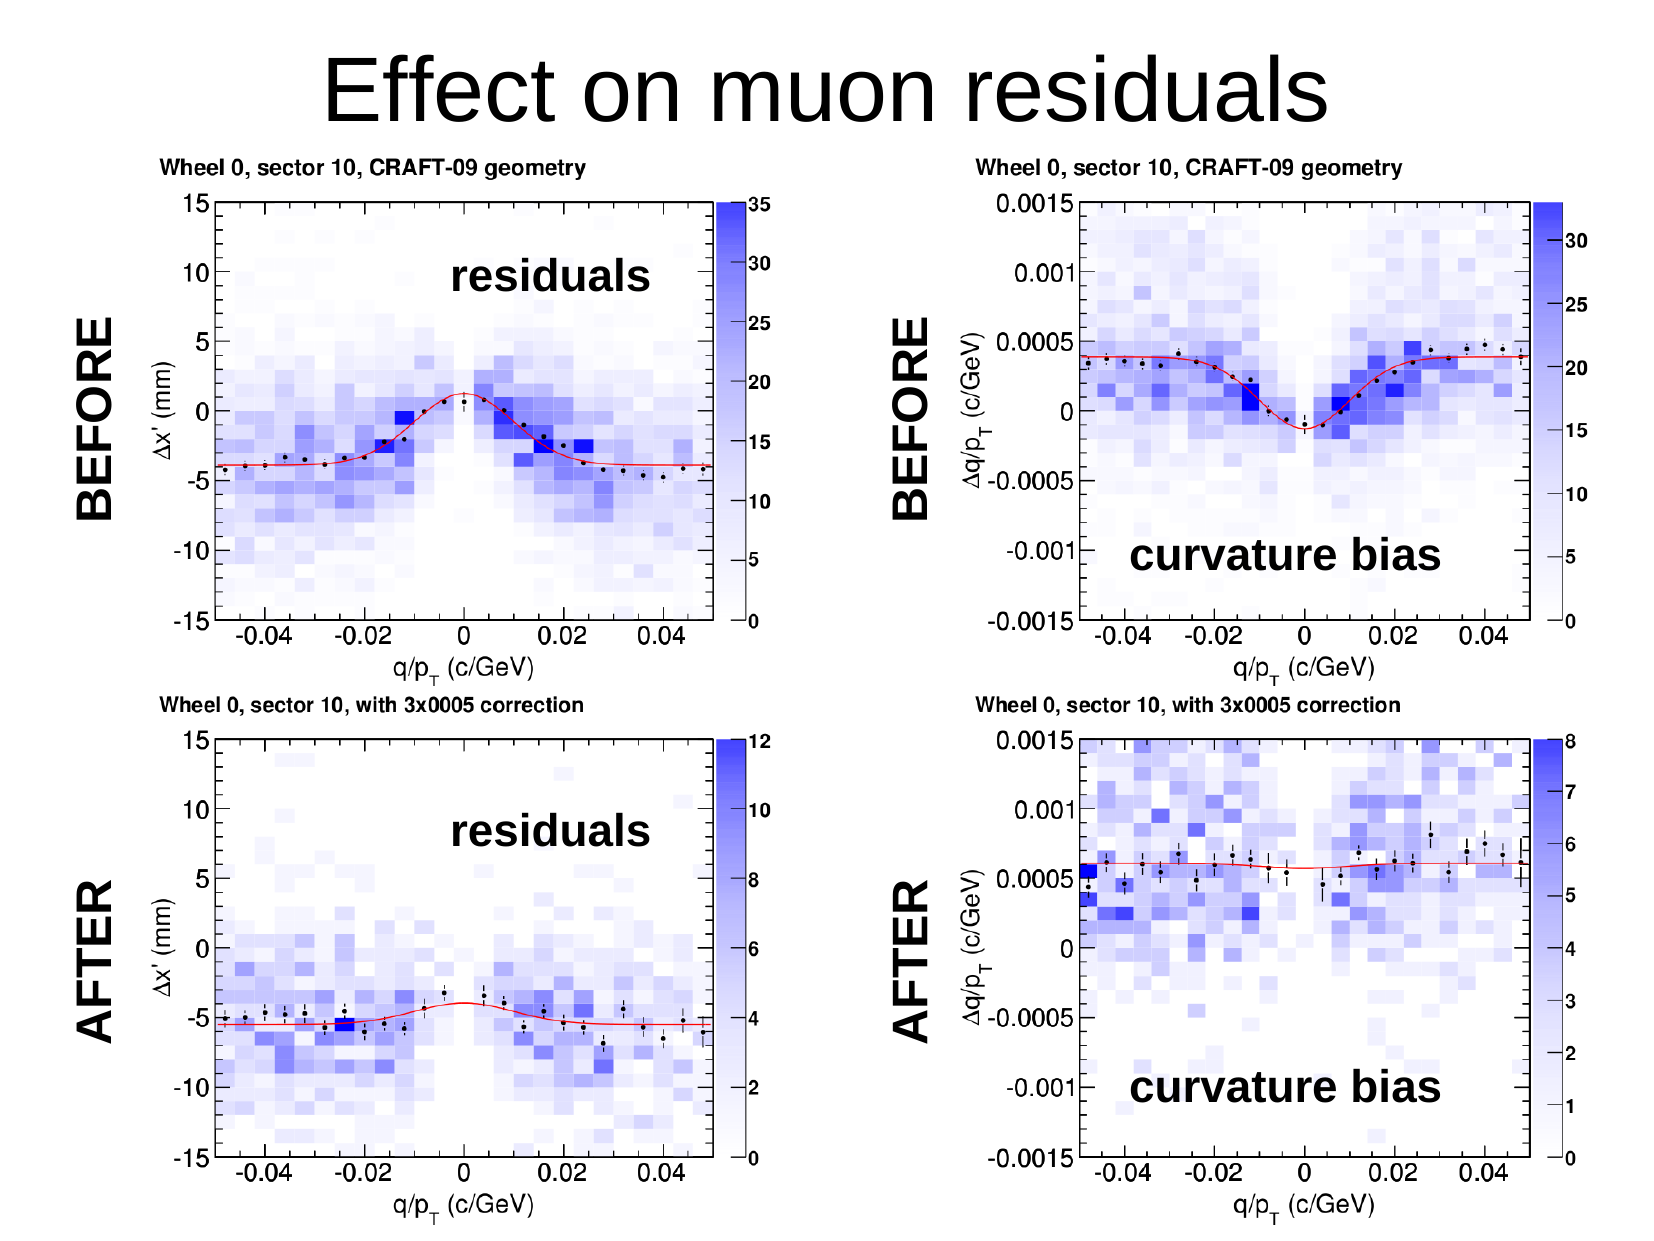

Effect on muon residuals
residuals
BEFORE
BEFORE
curvature bias
residuals
AFTER
AFTER
curvature bias